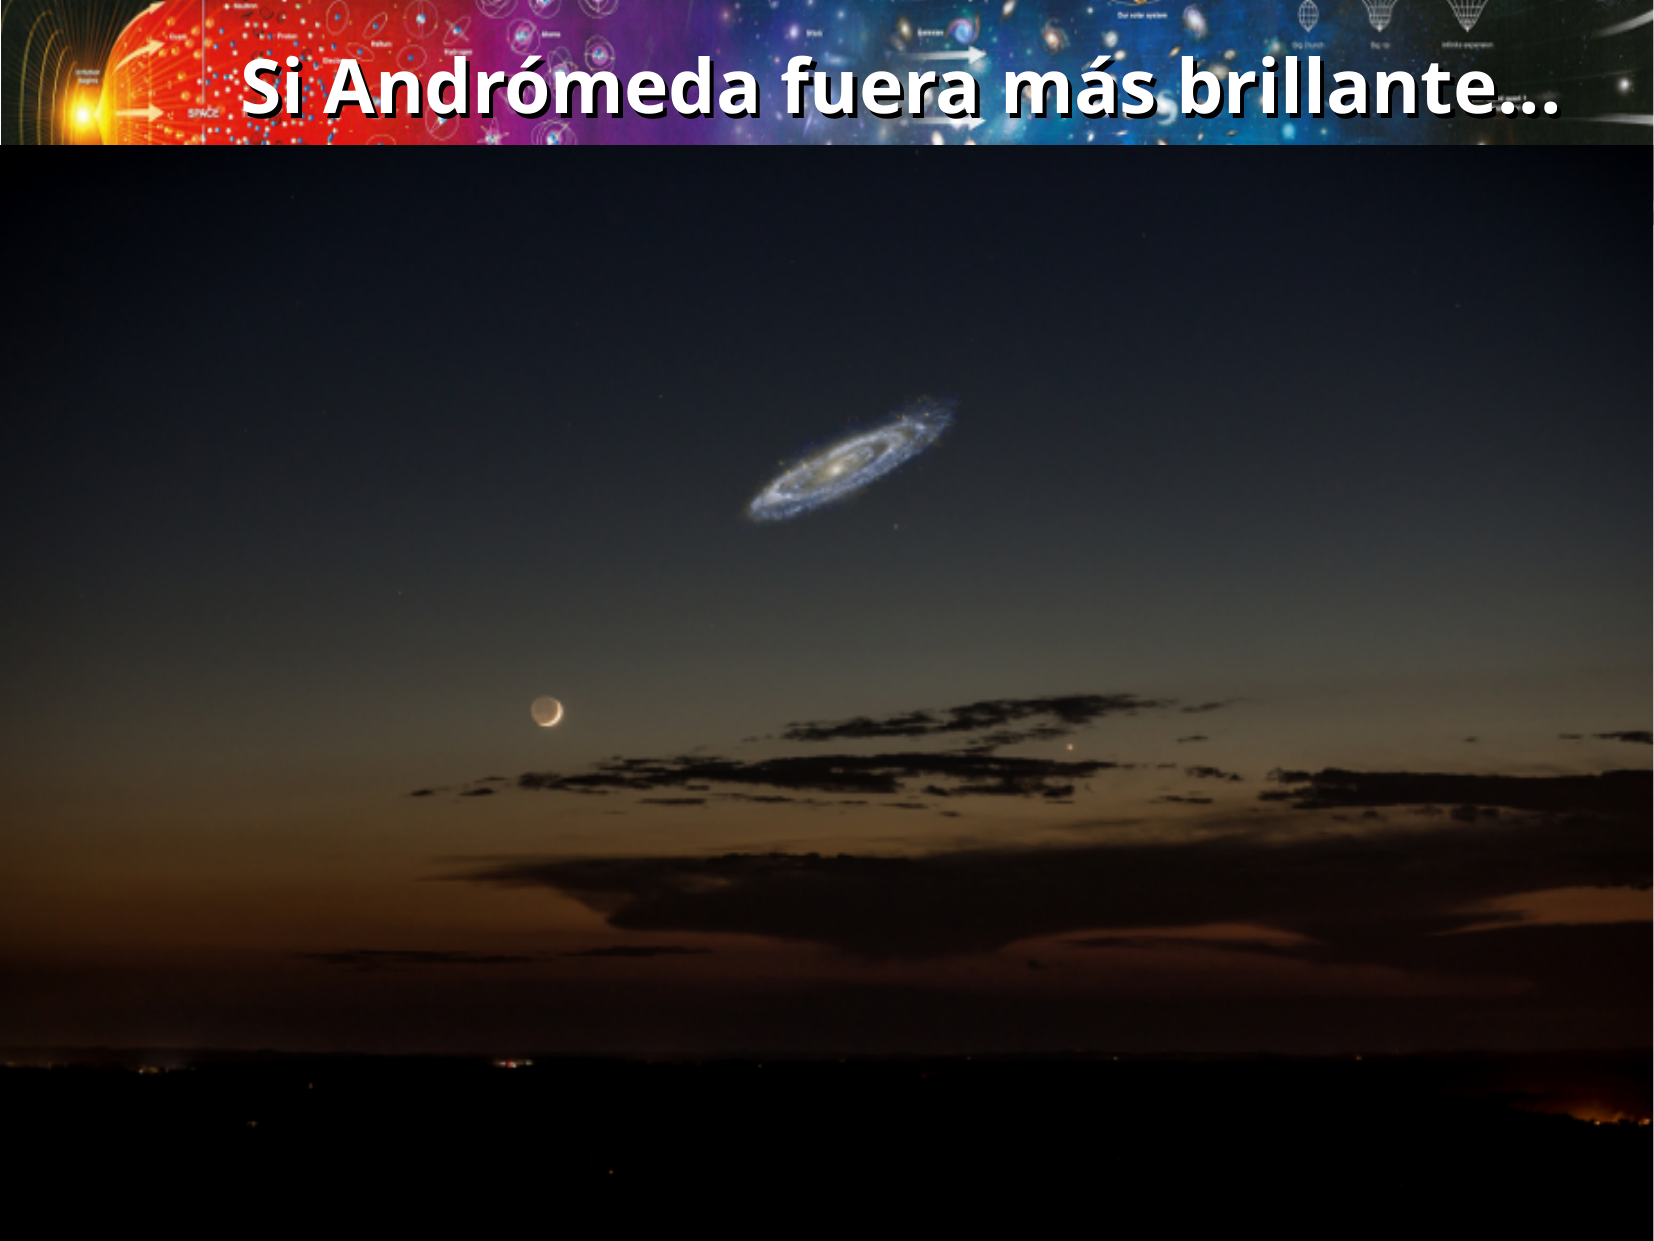

# Si Andrómeda fuera más brillante...
Nov 03, 2016
H. Asorey - IPAC 2016 - 10/16
13